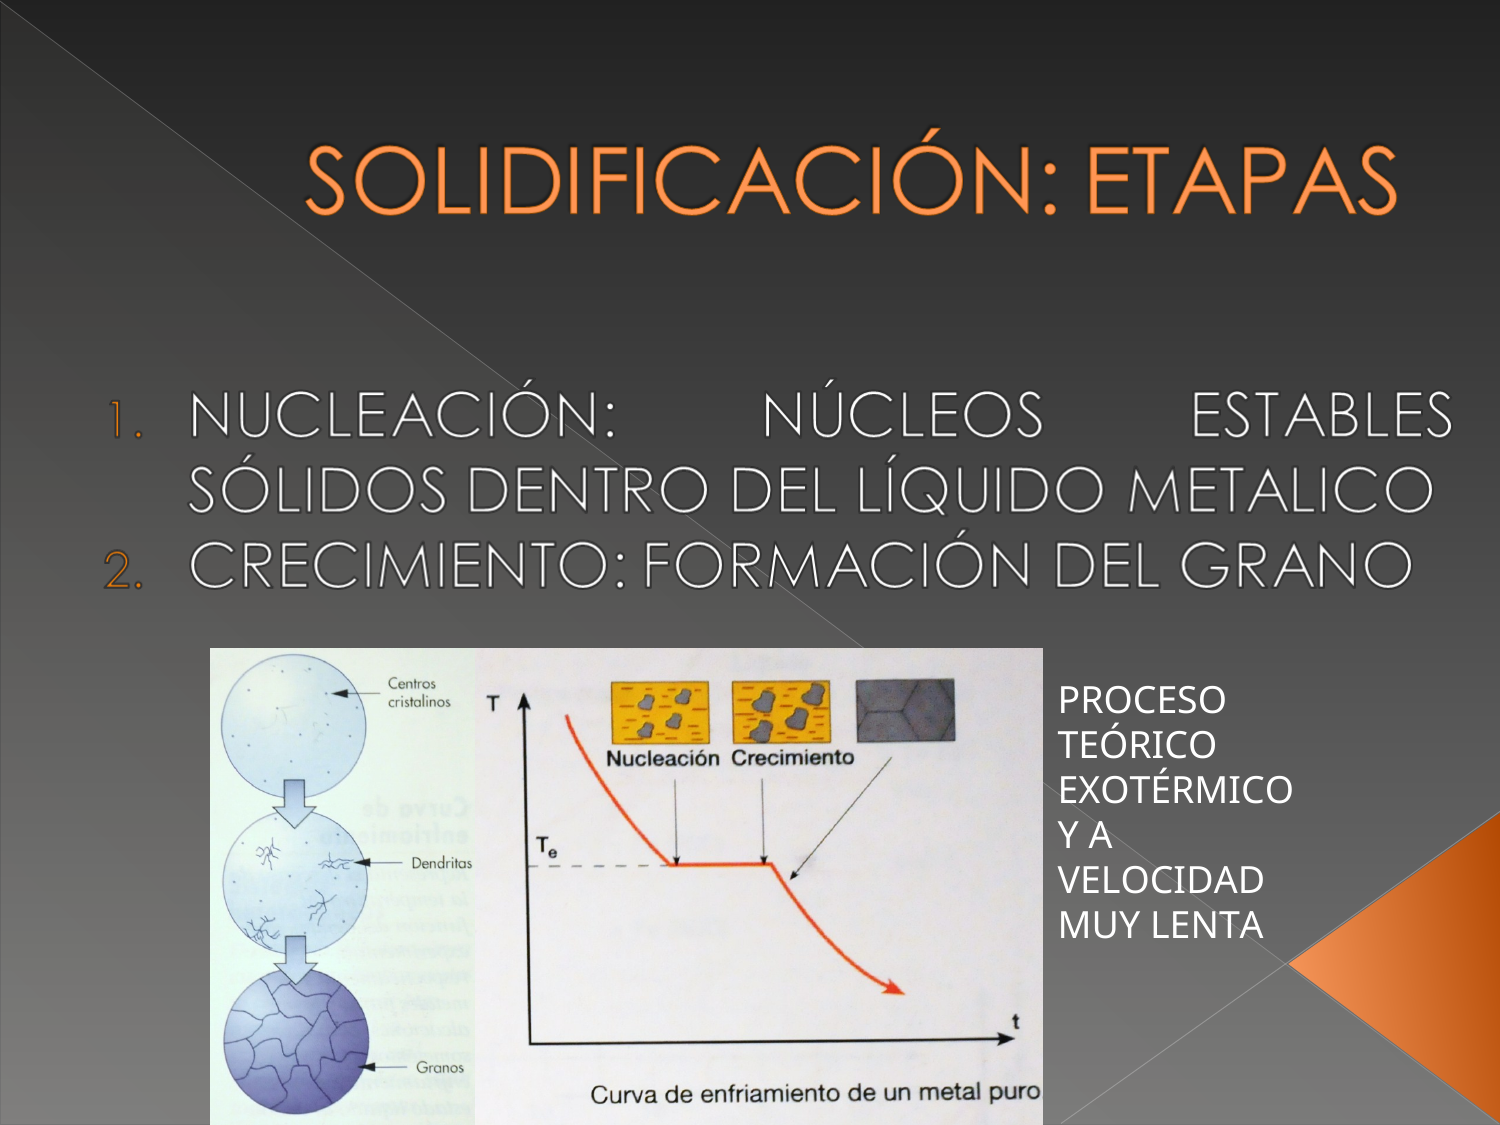

PROCESO TEÓRICO EXOTÉRMICO Y A VELOCIDAD MUY LENTA